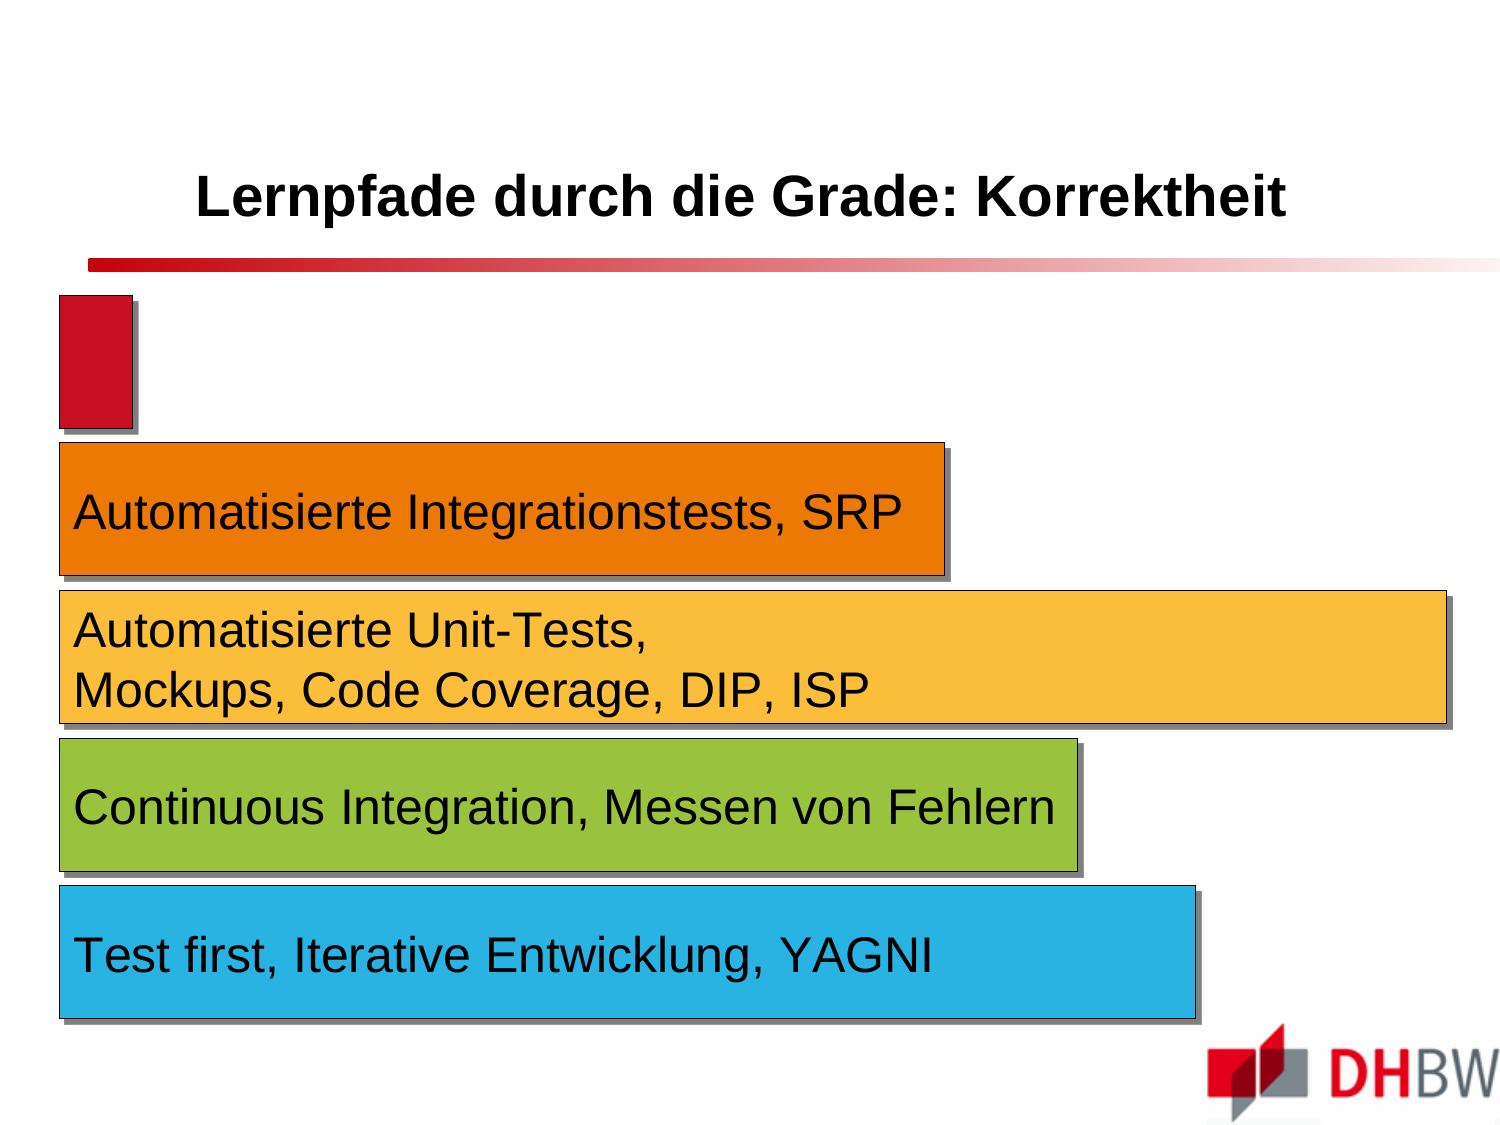

# Lernpfade durch die Grade: Korrektheit
Automatisierte Integrationstests, SRP
Automatisierte Unit-Tests,
Mockups, Code Coverage, DIP, ISP
Continuous Integration, Messen von Fehlern
Test first, Iterative Entwicklung, YAGNI